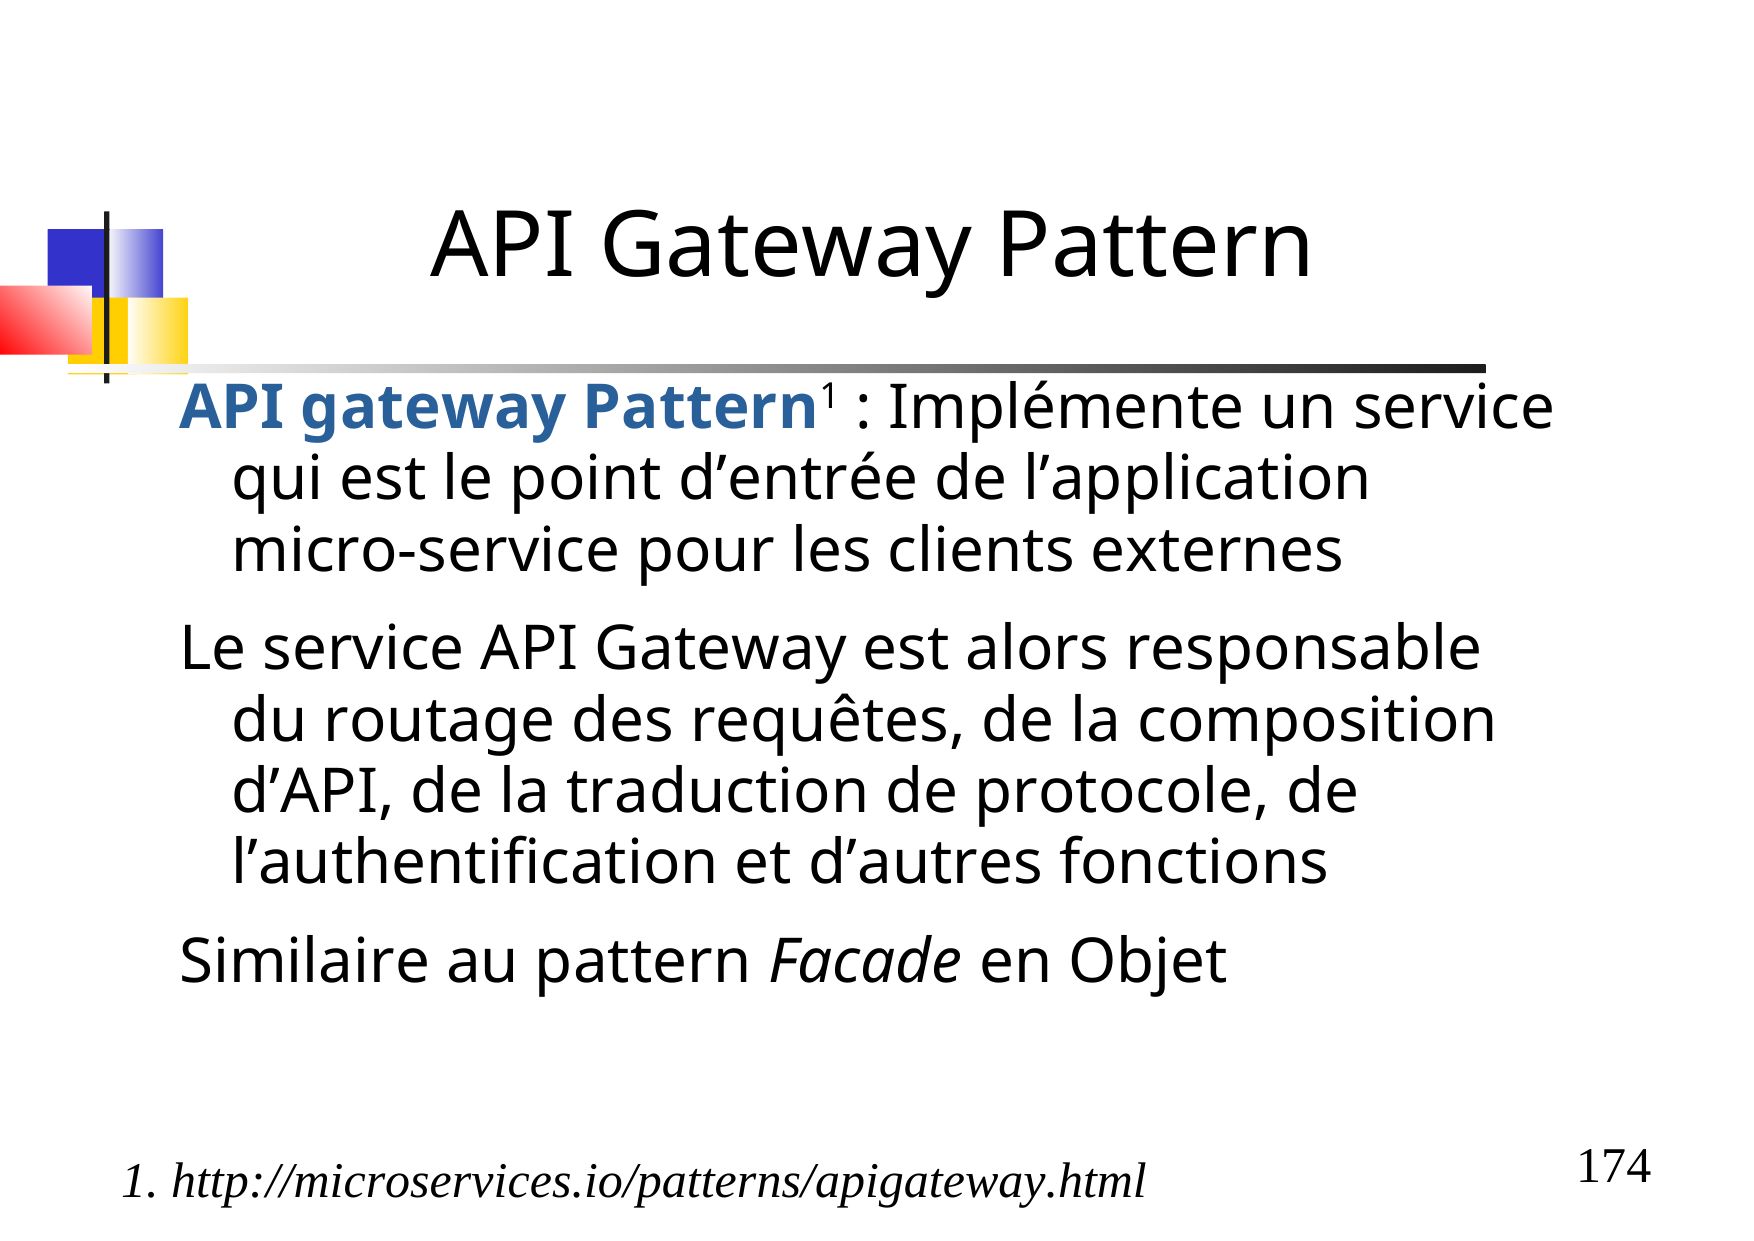

# API Gateway Pattern
API gateway Pattern1 : Implémente un service qui est le point d’entrée de l’application micro-service pour les clients externes
Le service API Gateway est alors responsable du routage des requêtes, de la composition d’API, de la traduction de protocole, de l’authentification et d’autres fonctions
Similaire au pattern Facade en Objet
1. http://microservices.io/patterns/apigateway.html